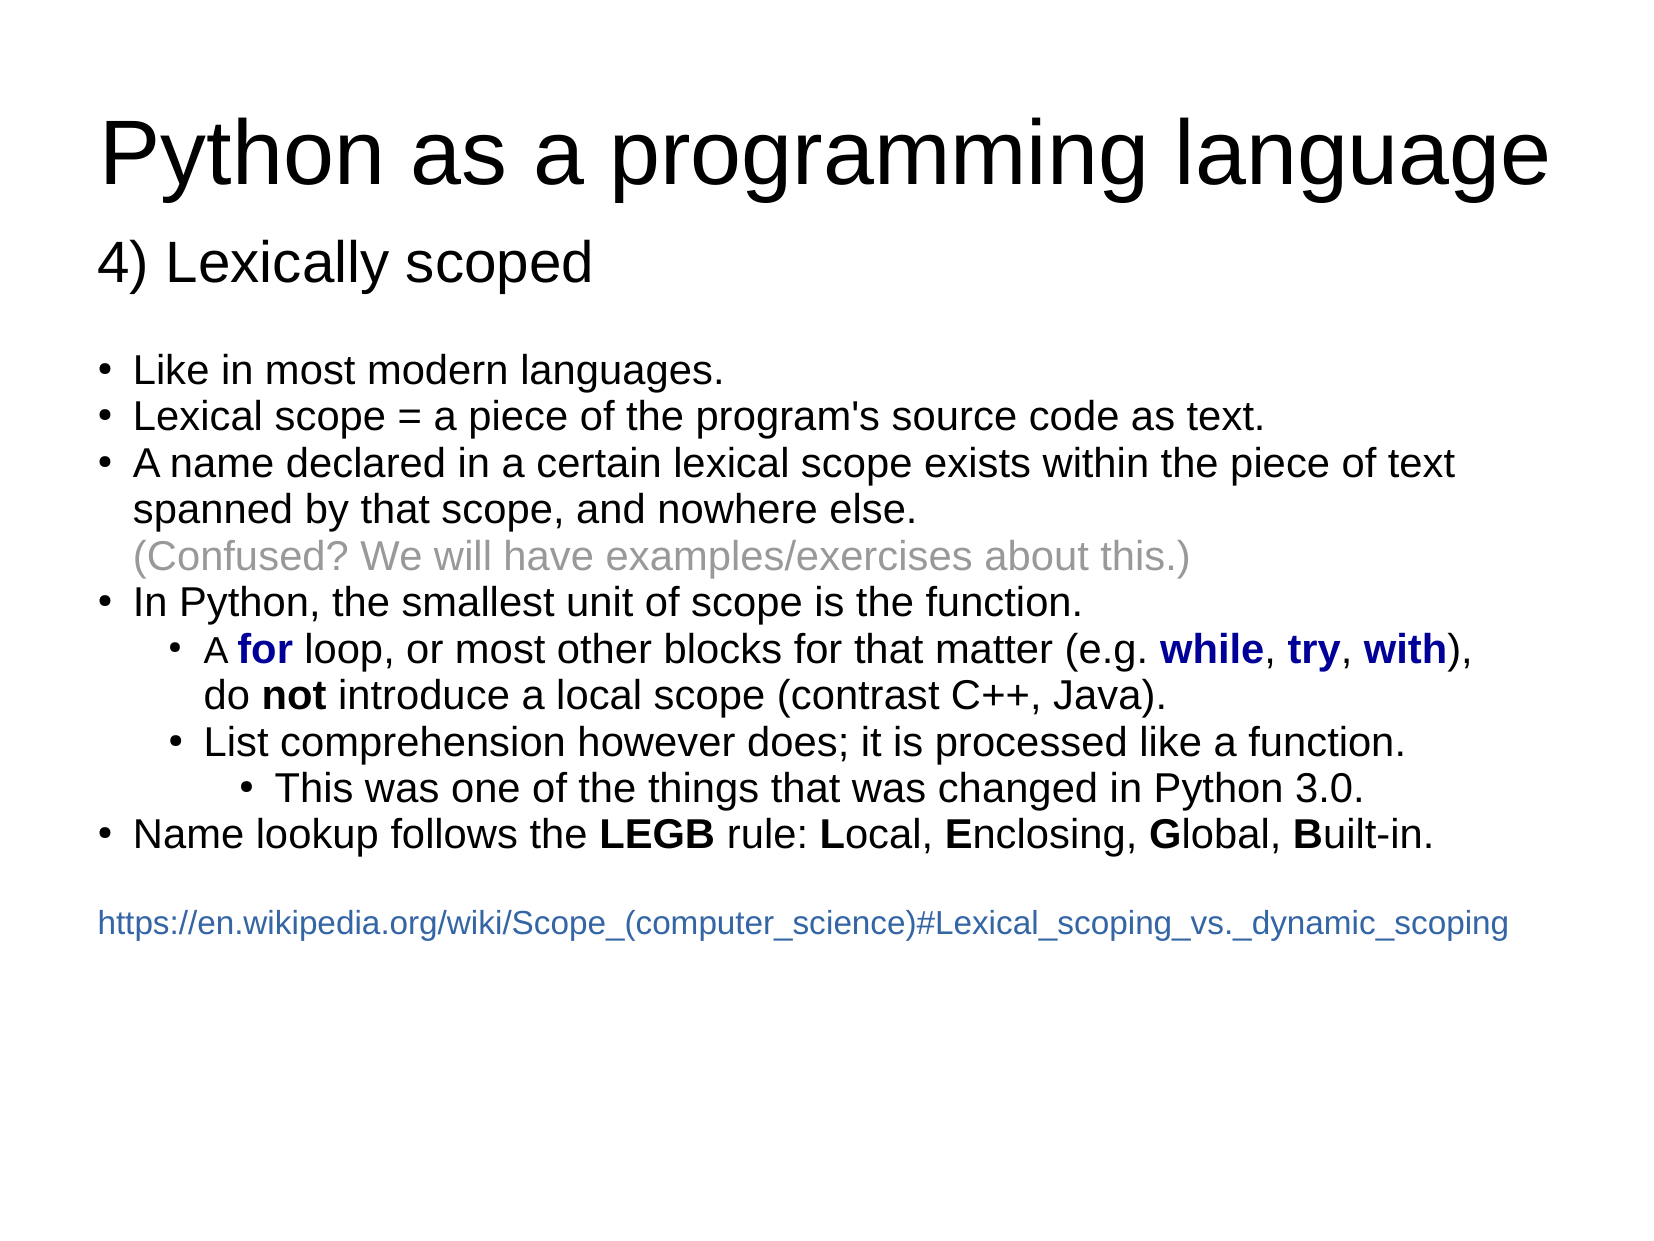

# Python as a programming language
4) Lexically scoped
Like in most modern languages.
Lexical scope = a piece of the program's source code as text.
A name declared in a certain lexical scope exists within the piece of text spanned by that scope, and nowhere else.
(Confused? We will have examples/exercises about this.)
In Python, the smallest unit of scope is the function.
A for loop, or most other blocks for that matter (e.g. while, try, with),
do not introduce a local scope (contrast C++, Java).
List comprehension however does; it is processed like a function.
This was one of the things that was changed in Python 3.0.
Name lookup follows the LEGB rule: Local, Enclosing, Global, Built-in.
https://en.wikipedia.org/wiki/Scope_(computer_science)#Lexical_scoping_vs._dynamic_scoping